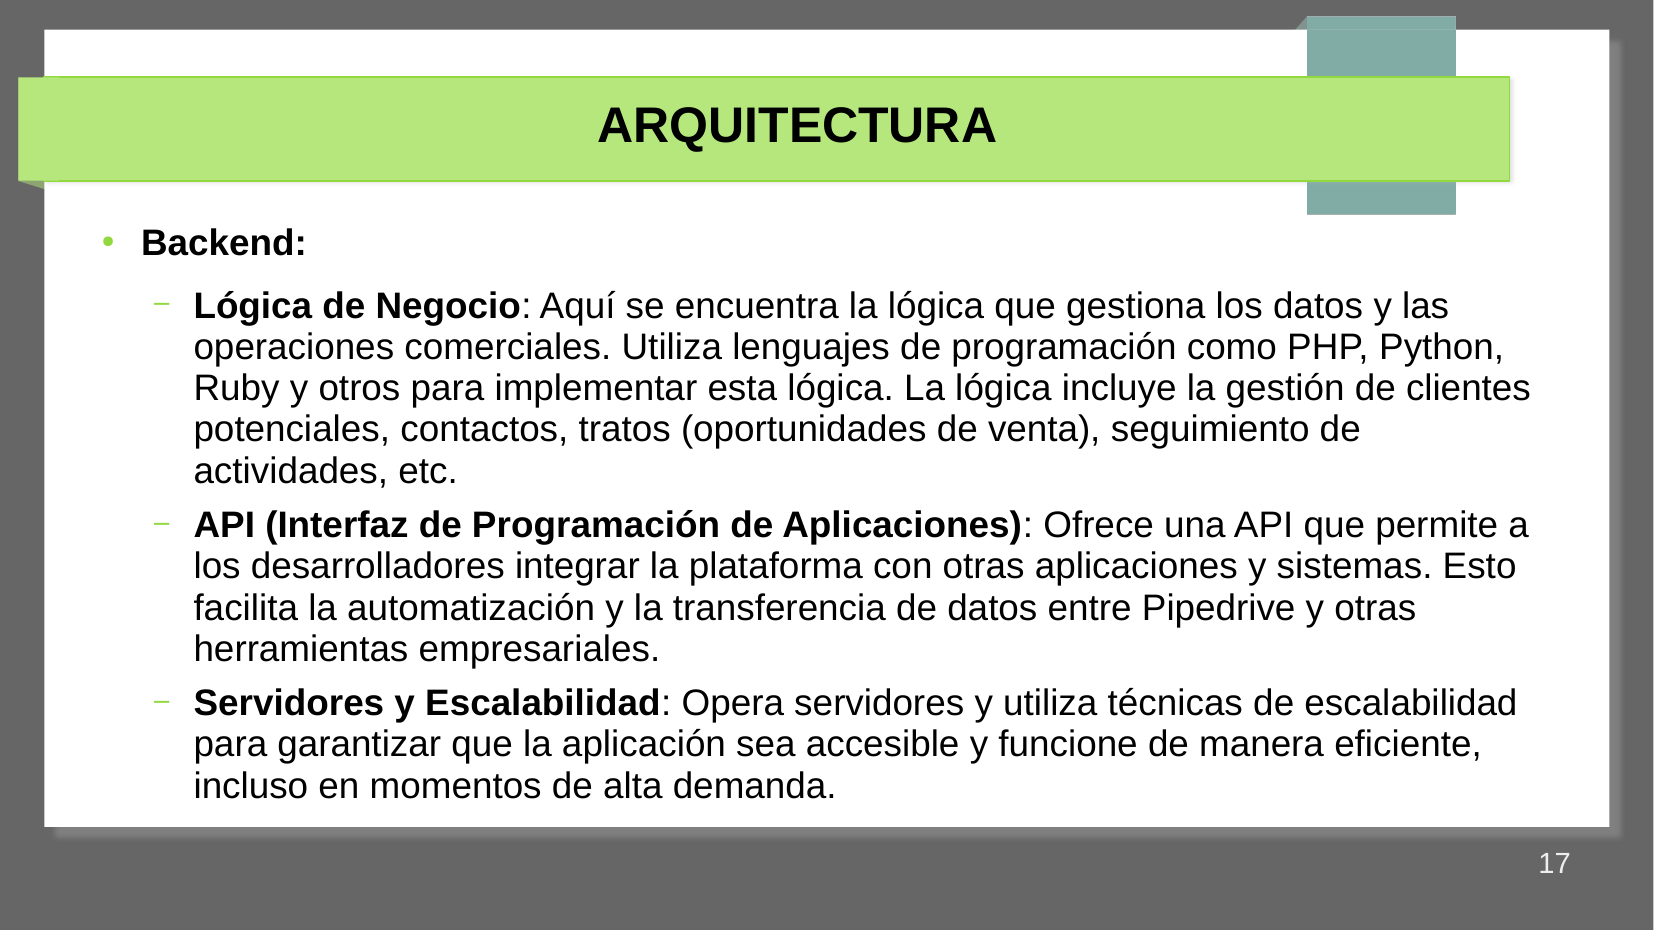

# ARQUITECTURA
Backend:
Lógica de Negocio: Aquí se encuentra la lógica que gestiona los datos y las operaciones comerciales. Utiliza lenguajes de programación como PHP, Python, Ruby y otros para implementar esta lógica. La lógica incluye la gestión de clientes potenciales, contactos, tratos (oportunidades de venta), seguimiento de actividades, etc.
API (Interfaz de Programación de Aplicaciones): Ofrece una API que permite a los desarrolladores integrar la plataforma con otras aplicaciones y sistemas. Esto facilita la automatización y la transferencia de datos entre Pipedrive y otras herramientas empresariales.
Servidores y Escalabilidad: Opera servidores y utiliza técnicas de escalabilidad para garantizar que la aplicación sea accesible y funcione de manera eficiente, incluso en momentos de alta demanda.
17